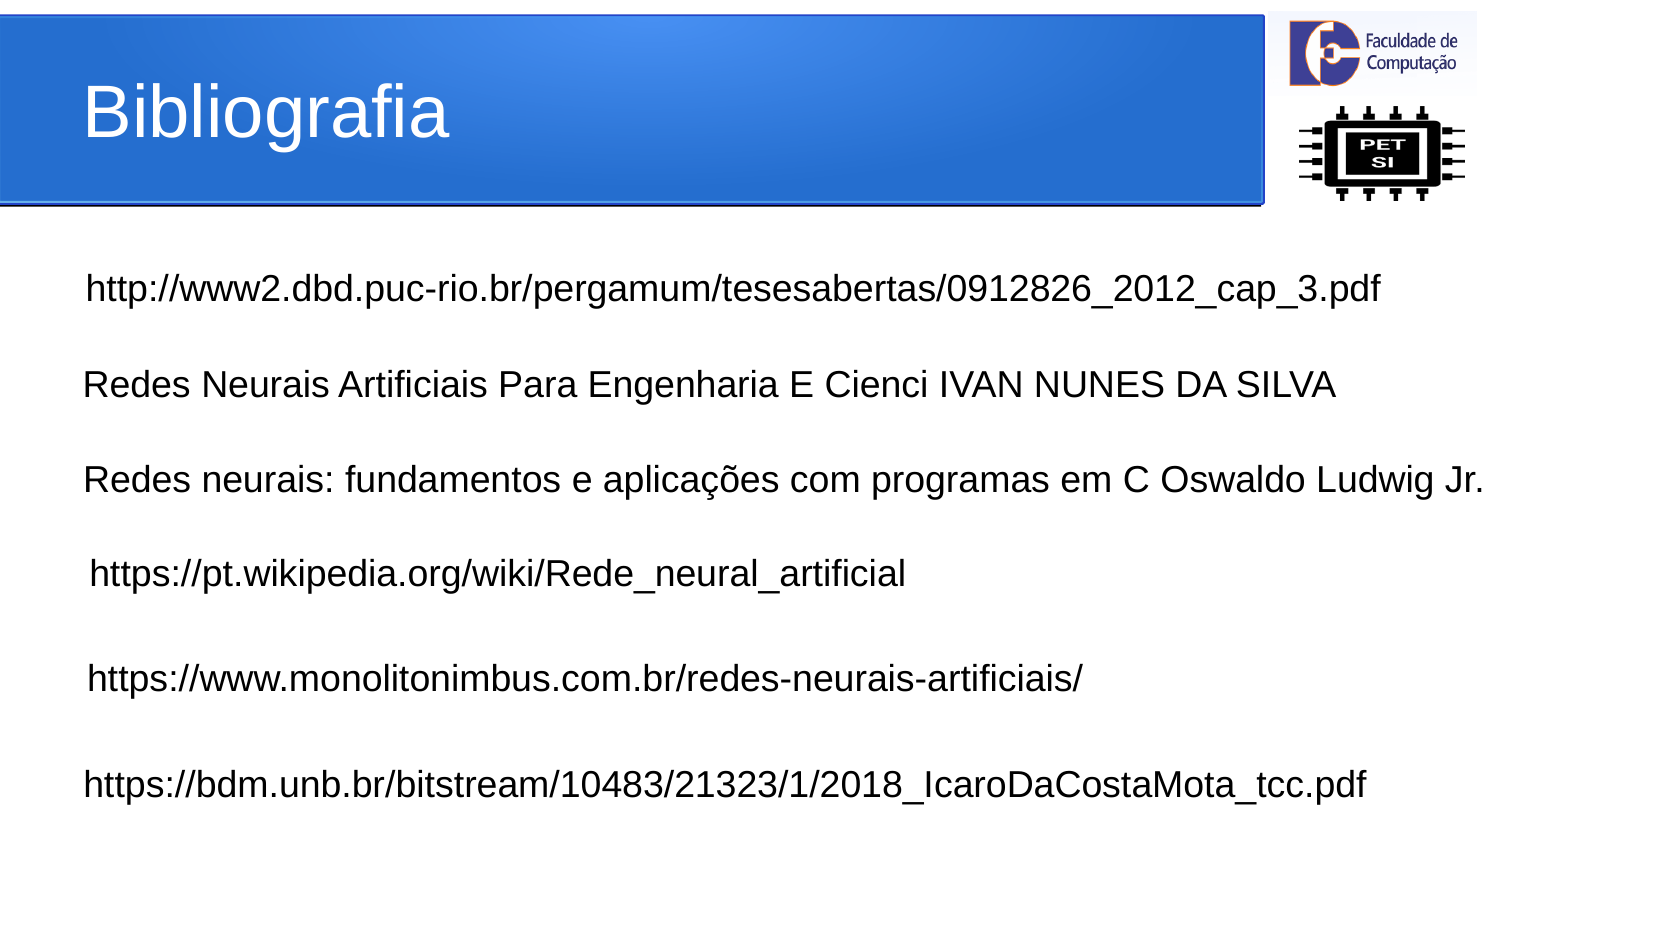

# Bibliografia
http://www2.dbd.puc-rio.br/pergamum/tesesabertas/0912826_2012_cap_3.pdf
Redes Neurais Artificiais Para Engenharia E Cienci IVAN NUNES DA SILVA
Redes neurais: fundamentos e aplicações com programas em C Oswaldo Ludwig Jr.
https://pt.wikipedia.org/wiki/Rede_neural_artificial
https://www.monolitonimbus.com.br/redes-neurais-artificiais/
https://bdm.unb.br/bitstream/10483/21323/1/2018_IcaroDaCostaMota_tcc.pdf